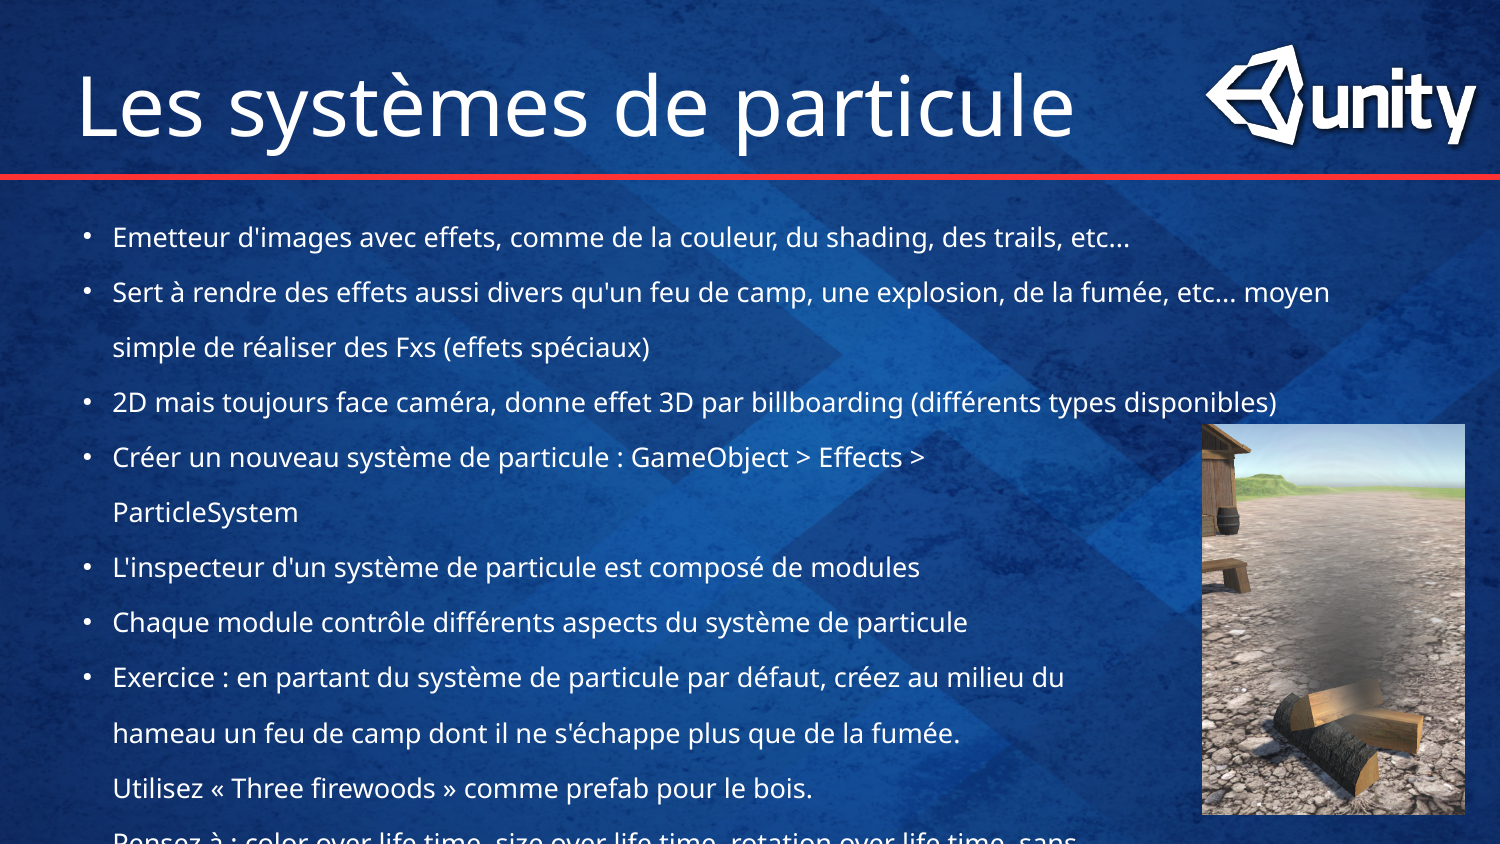

# Les systèmes de particule
Emetteur d'images avec effets, comme de la couleur, du shading, des trails, etc...
Sert à rendre des effets aussi divers qu'un feu de camp, une explosion, de la fumée, etc... moyen simple de réaliser des Fxs (effets spéciaux)
2D mais toujours face caméra, donne effet 3D par billboarding (différents types disponibles)
Créer un nouveau système de particule : GameObject > Effects >
ParticleSystem
L'inspecteur d'un système de particule est composé de modules
Chaque module contrôle différents aspects du système de particule
Exercice : en partant du système de particule par défaut, créez au milieu du
hameau un feu de camp dont il ne s'échappe plus que de la fumée.
Utilisez « Three firewoods » comme prefab pour le bois.
Pensez à : color over life time, size over life time, rotation over life time, sans
oublier de revoir le cône d'émission